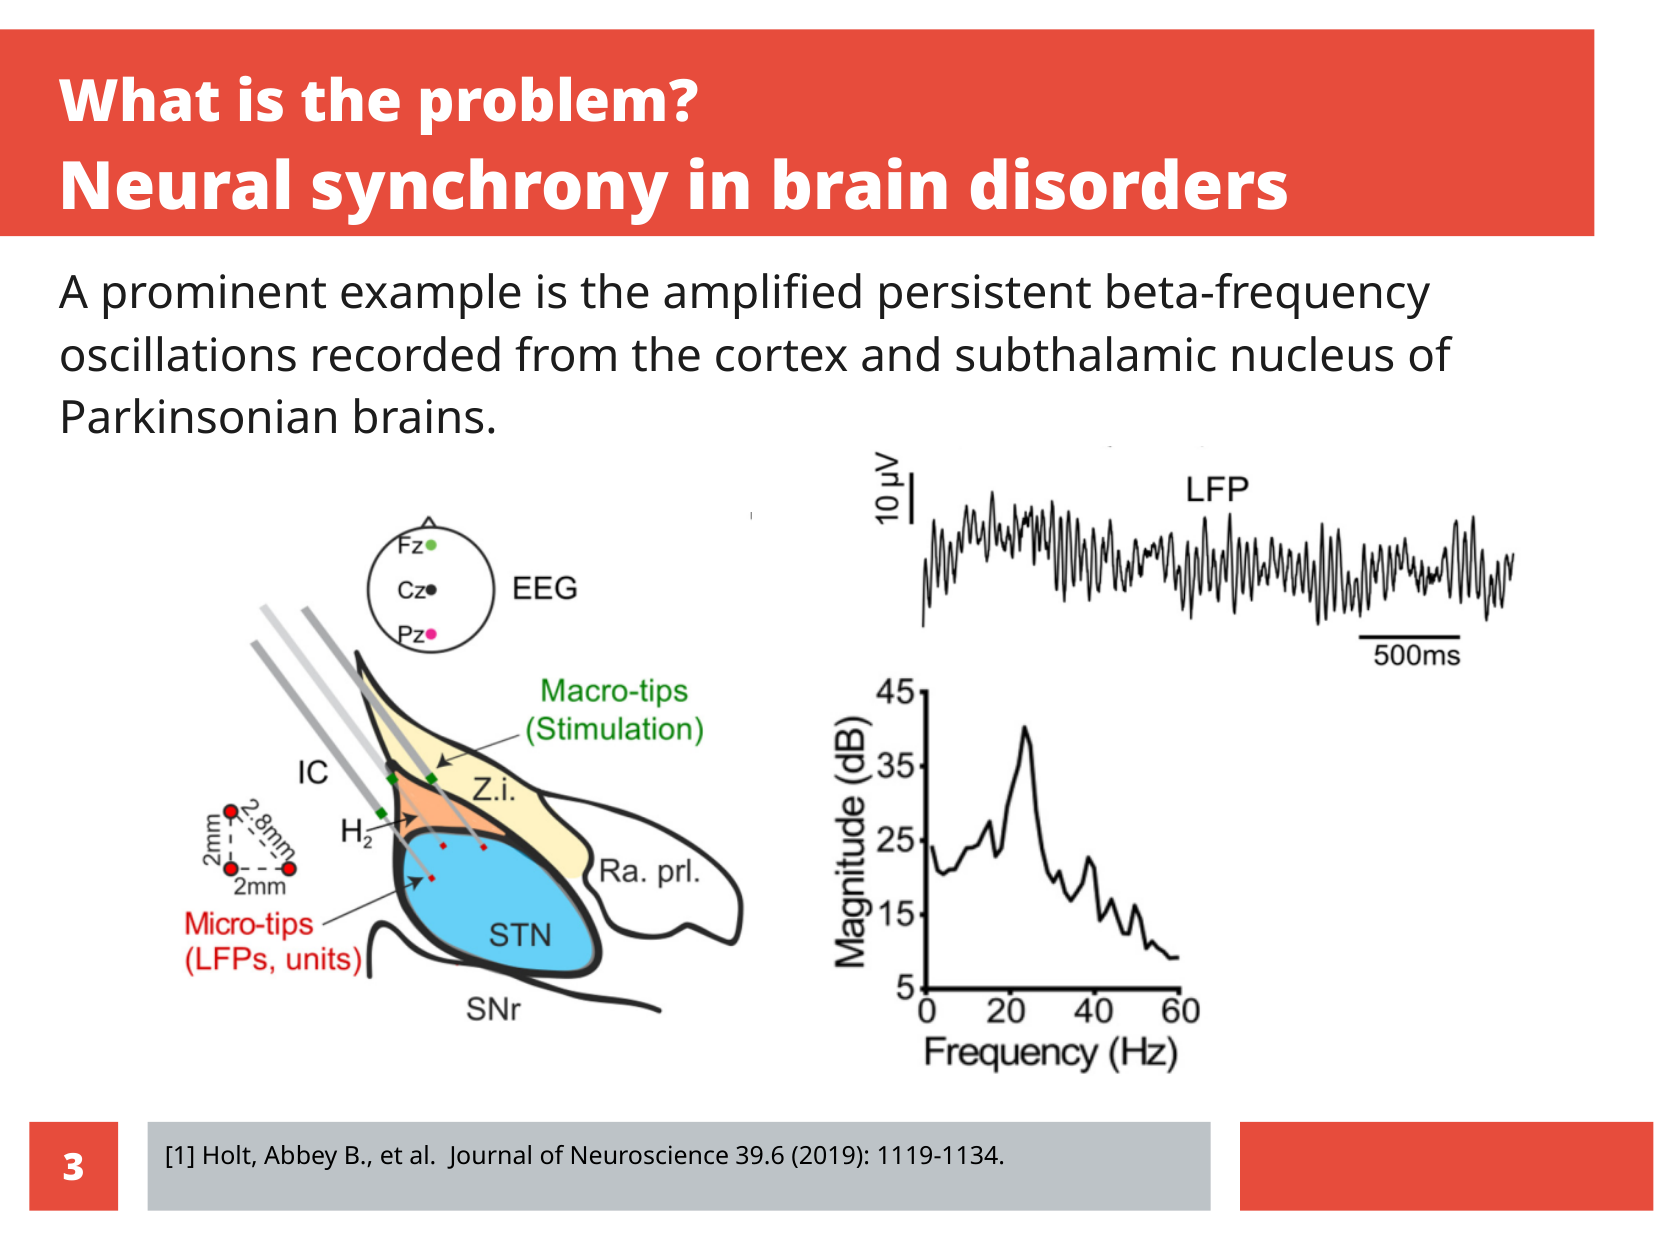

# What is the problem? Neural synchrony in brain disorders
A prominent example is the amplified persistent beta-frequency oscillations recorded from the cortex and subthalamic nucleus of Parkinsonian brains.
3
[1] Holt, Abbey B., et al. Journal of Neuroscience 39.6 (2019): 1119-1134.